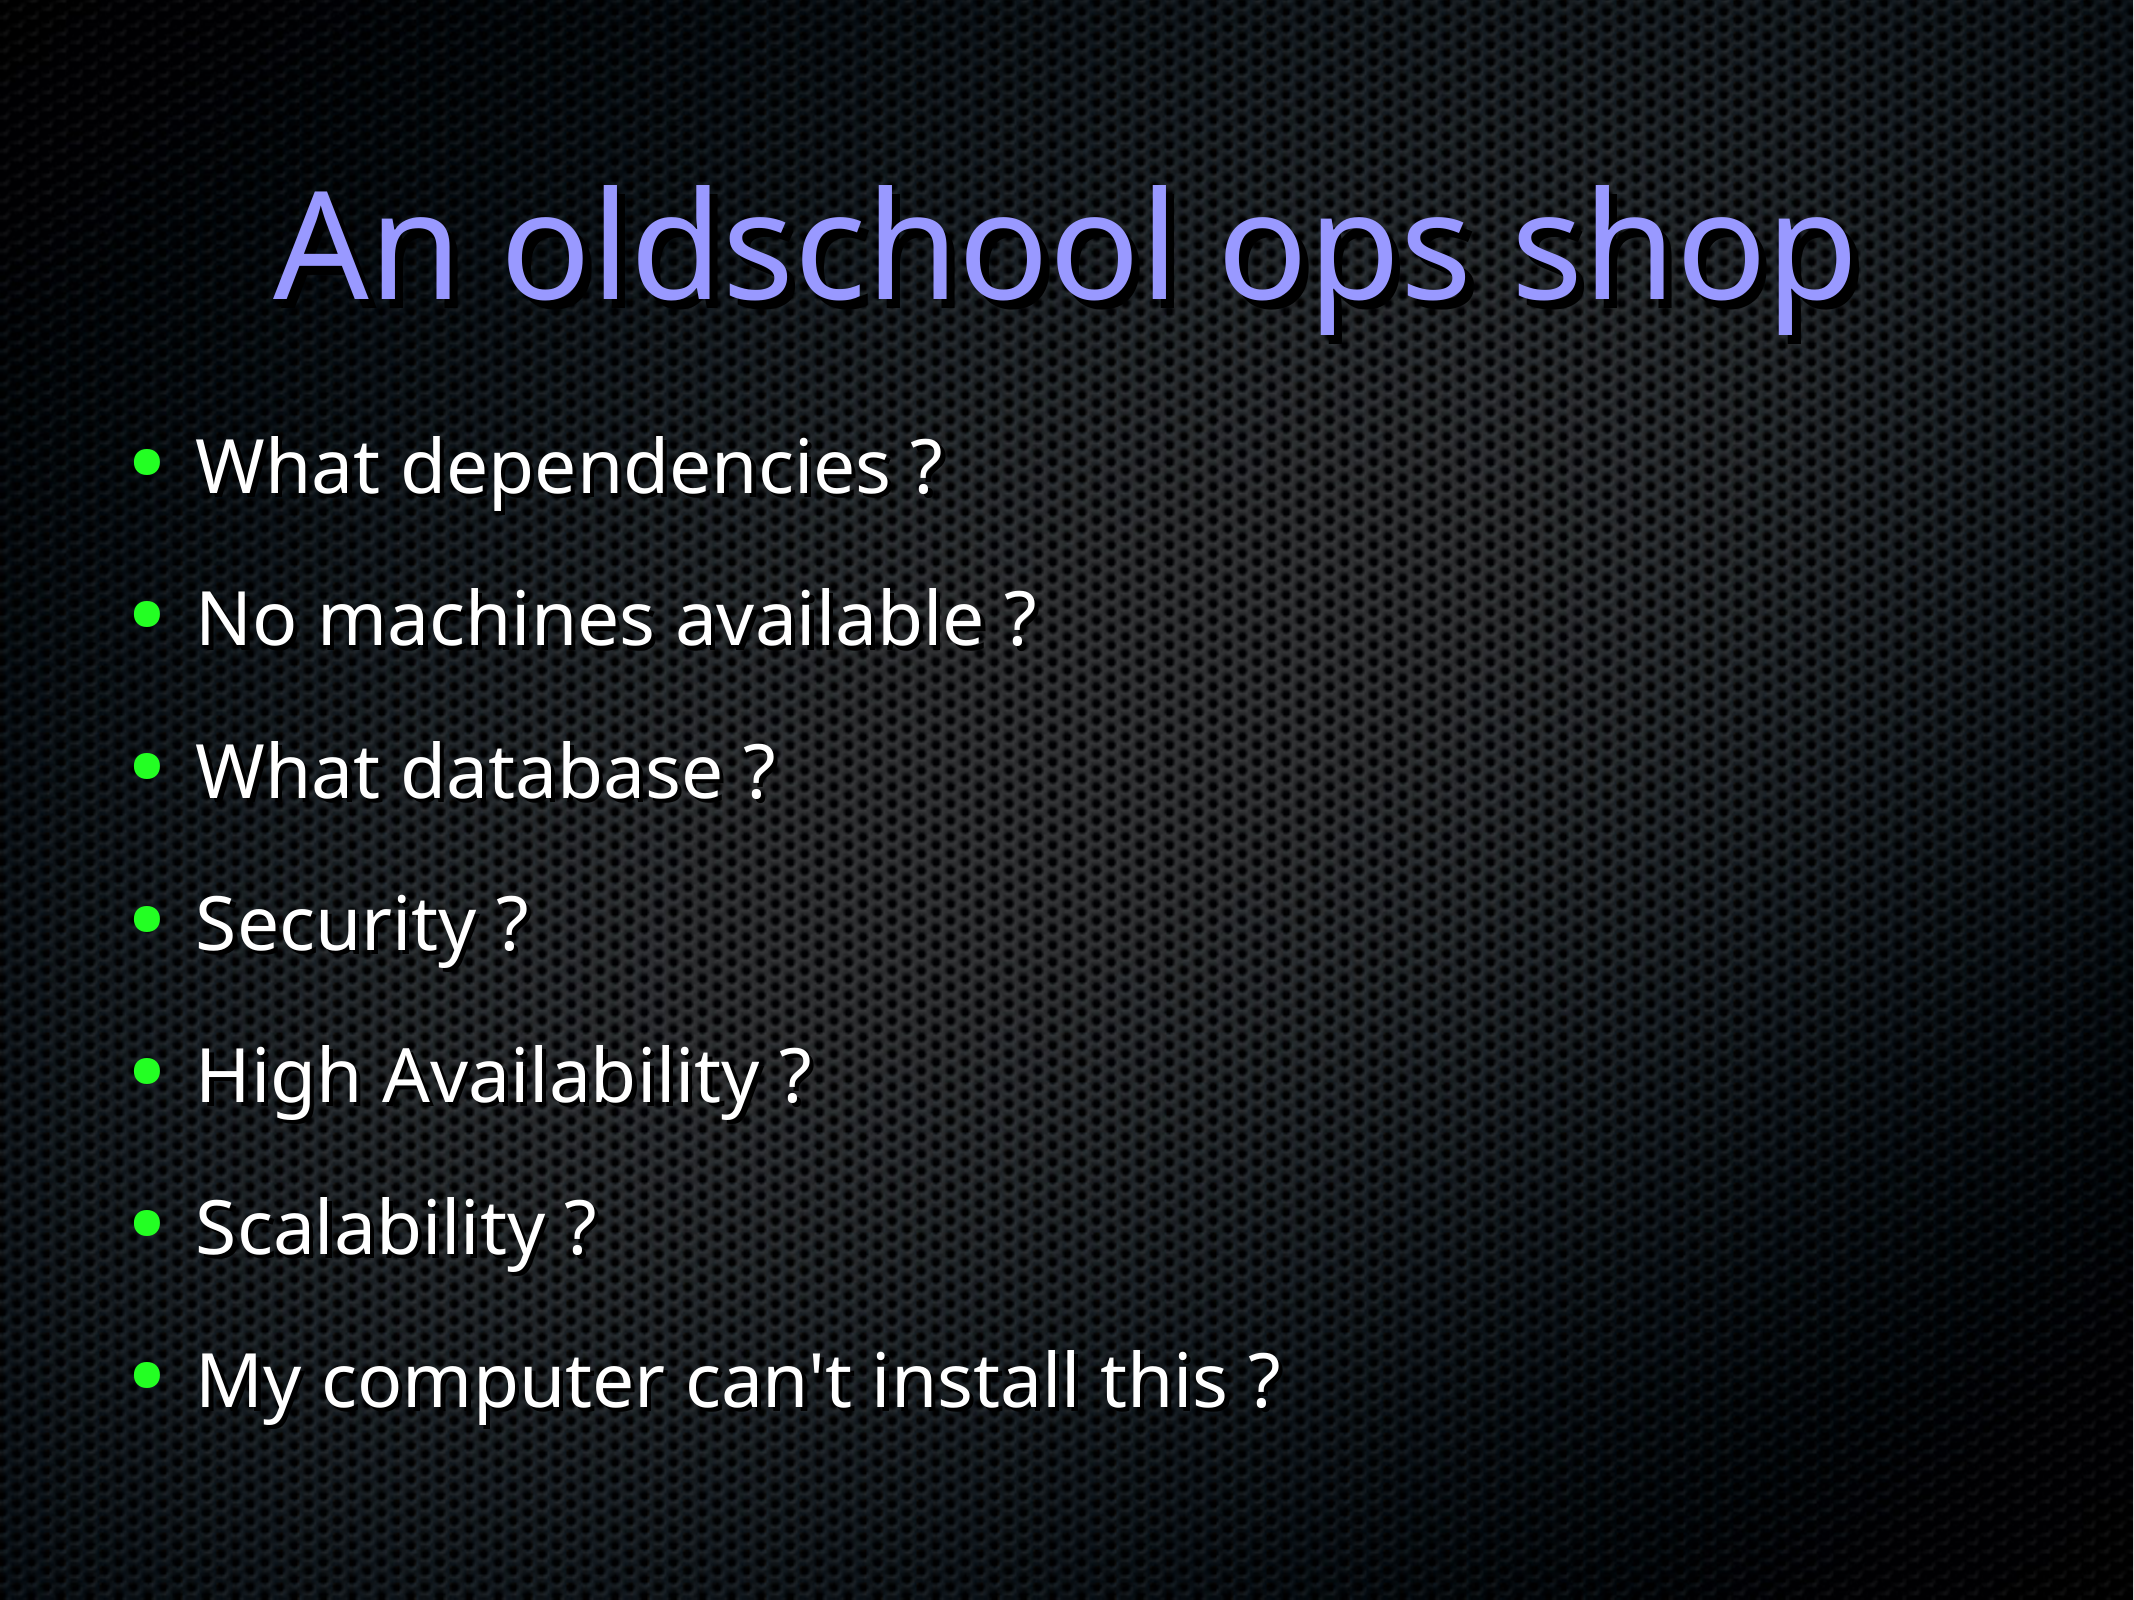

# An oldschool ops shop
What dependencies ?
No machines available ?
What database ?
Security ?
High Availability ?
Scalability ?
My computer can't install this ?